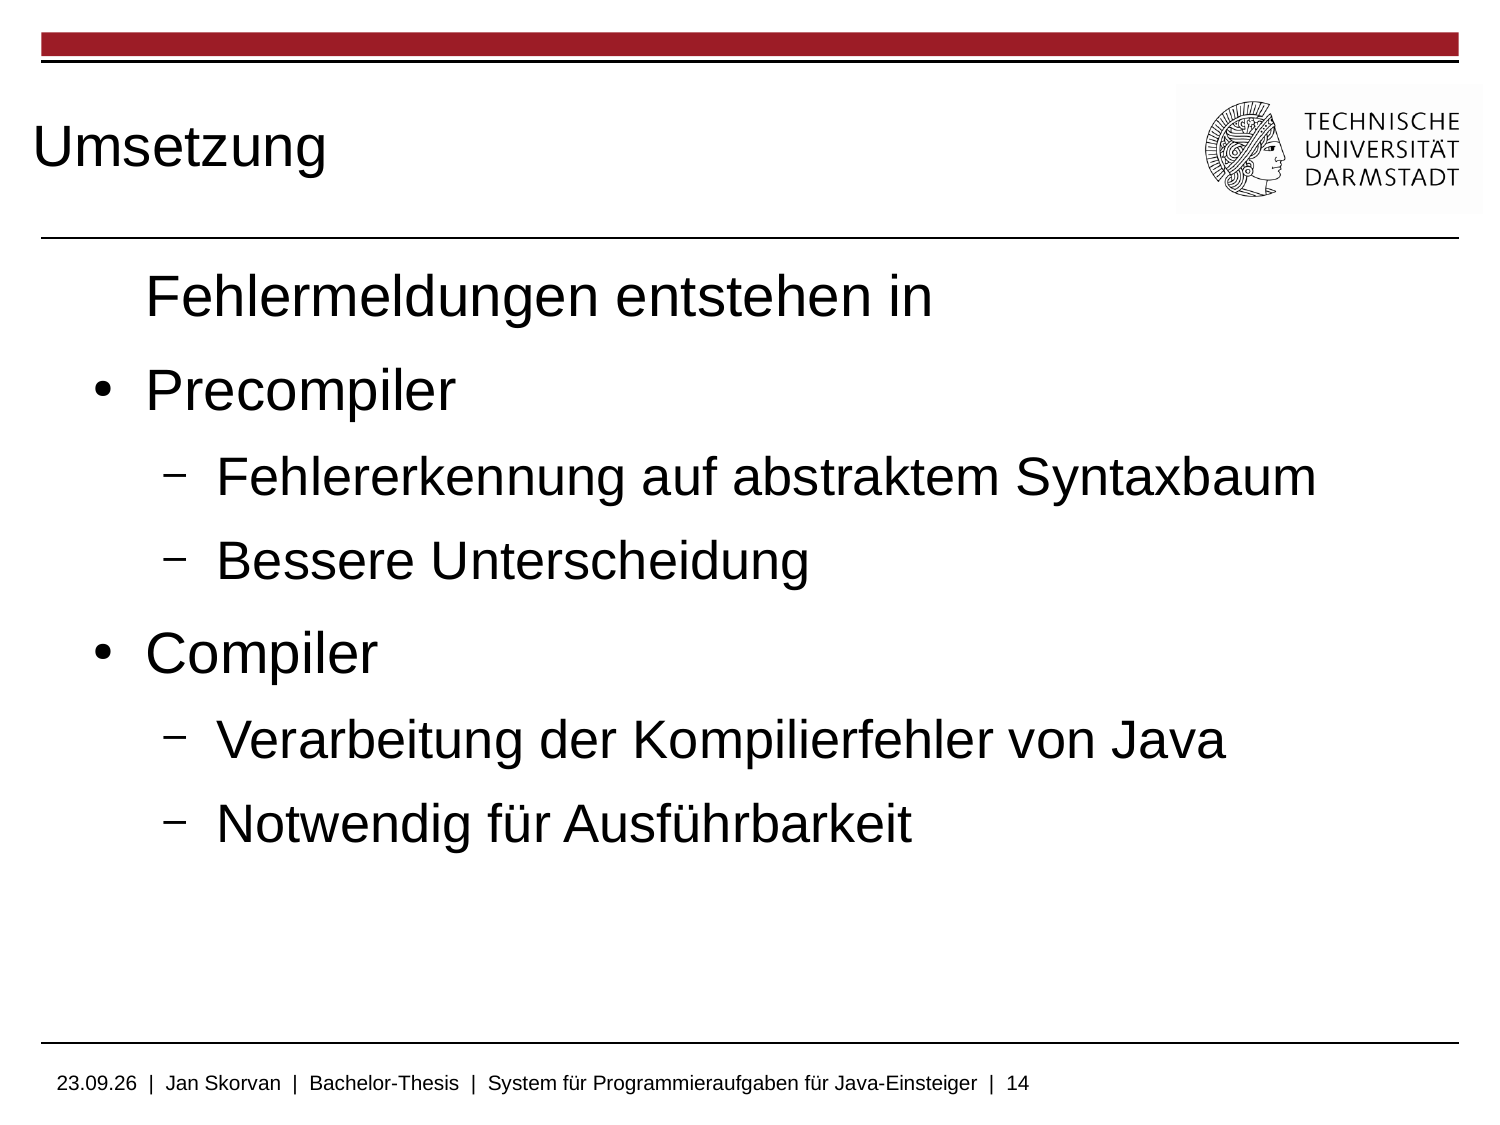

# Umsetzung
Fehlermeldungen entstehen in
Precompiler
Fehlererkennung auf abstraktem Syntaxbaum
Bessere Unterscheidung
Compiler
Verarbeitung der Kompilierfehler von Java
Notwendig für Ausführbarkeit